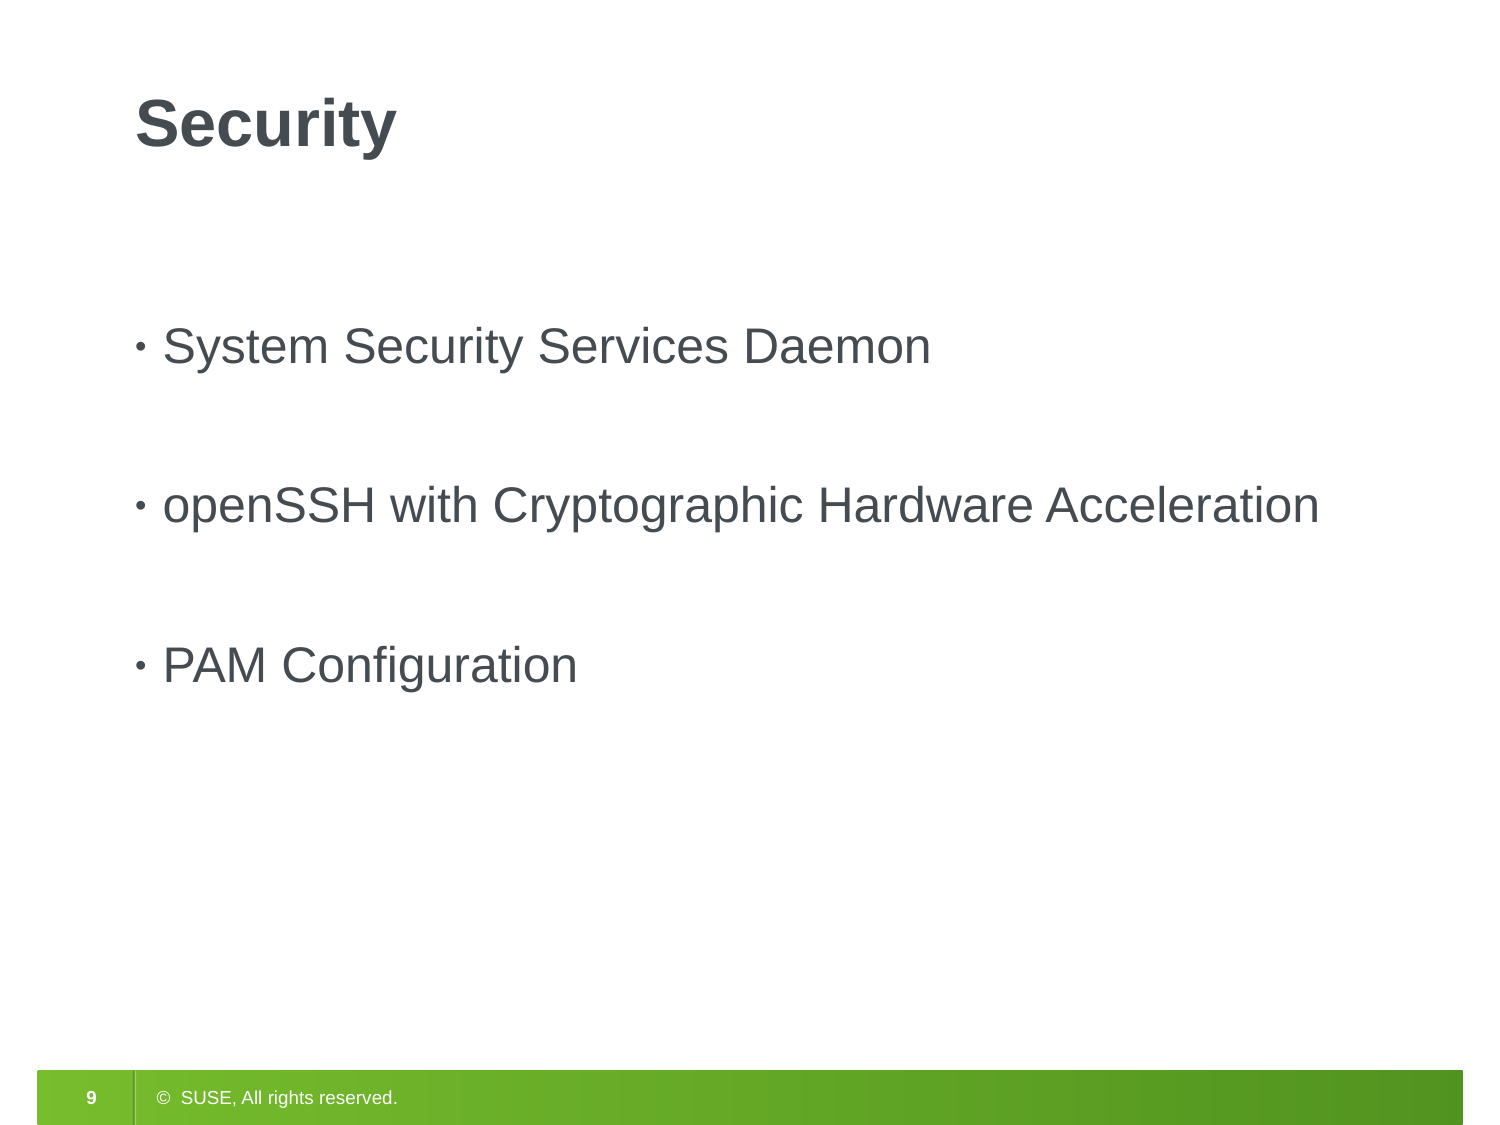

# Security
System Security Services Daemon
openSSH with Cryptographic Hardware Acceleration
PAM Configuration